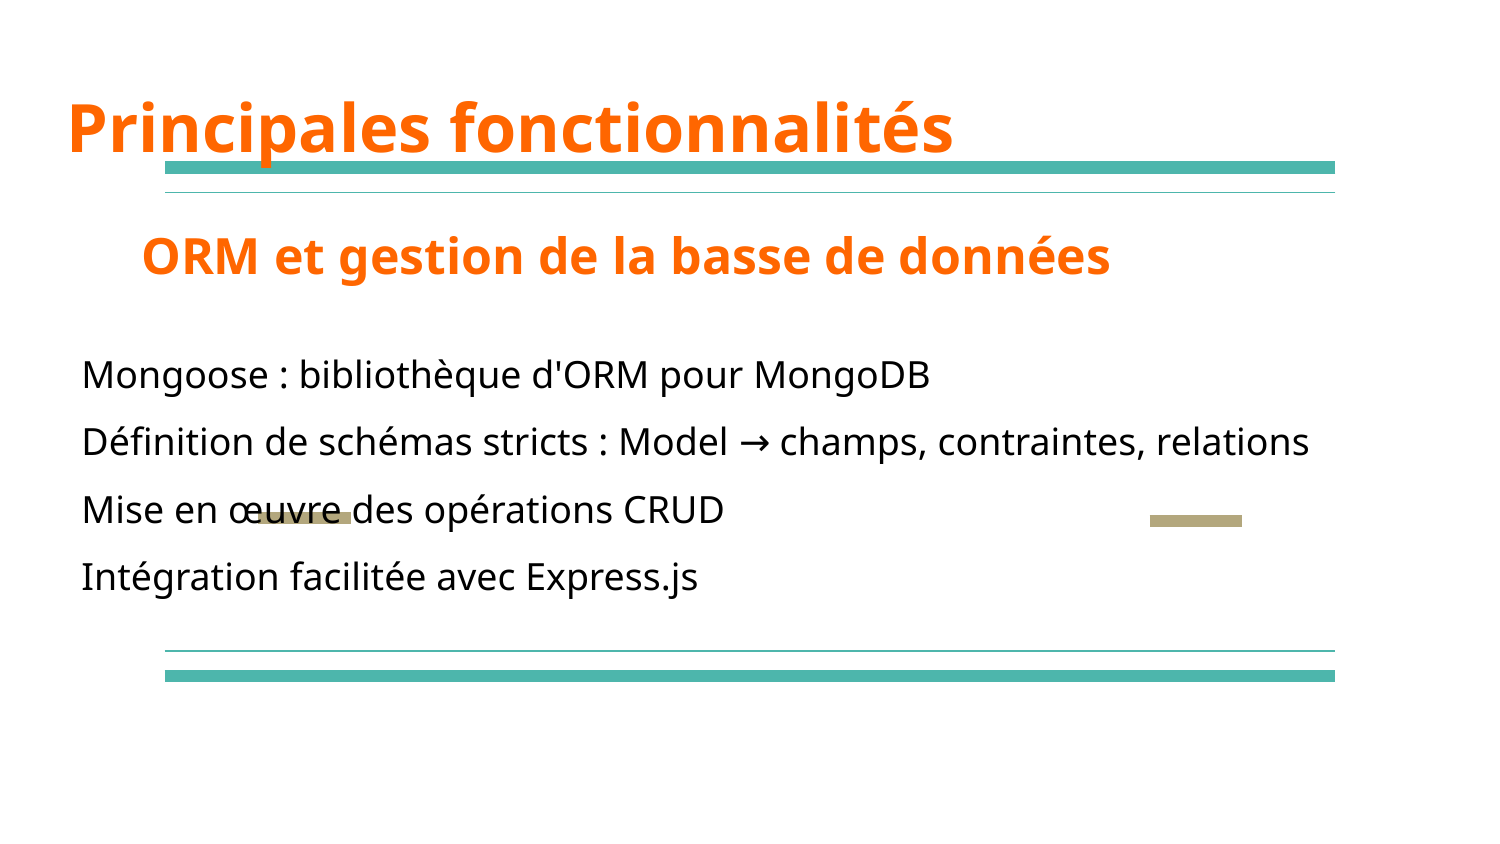

# Principales fonctionnalités
ORM et gestion de la basse de données
Mongoose : bibliothèque d'ORM pour MongoDB
Définition de schémas stricts : Model → champs, contraintes, relations
Mise en œuvre des opérations CRUD
Intégration facilitée avec Express.js